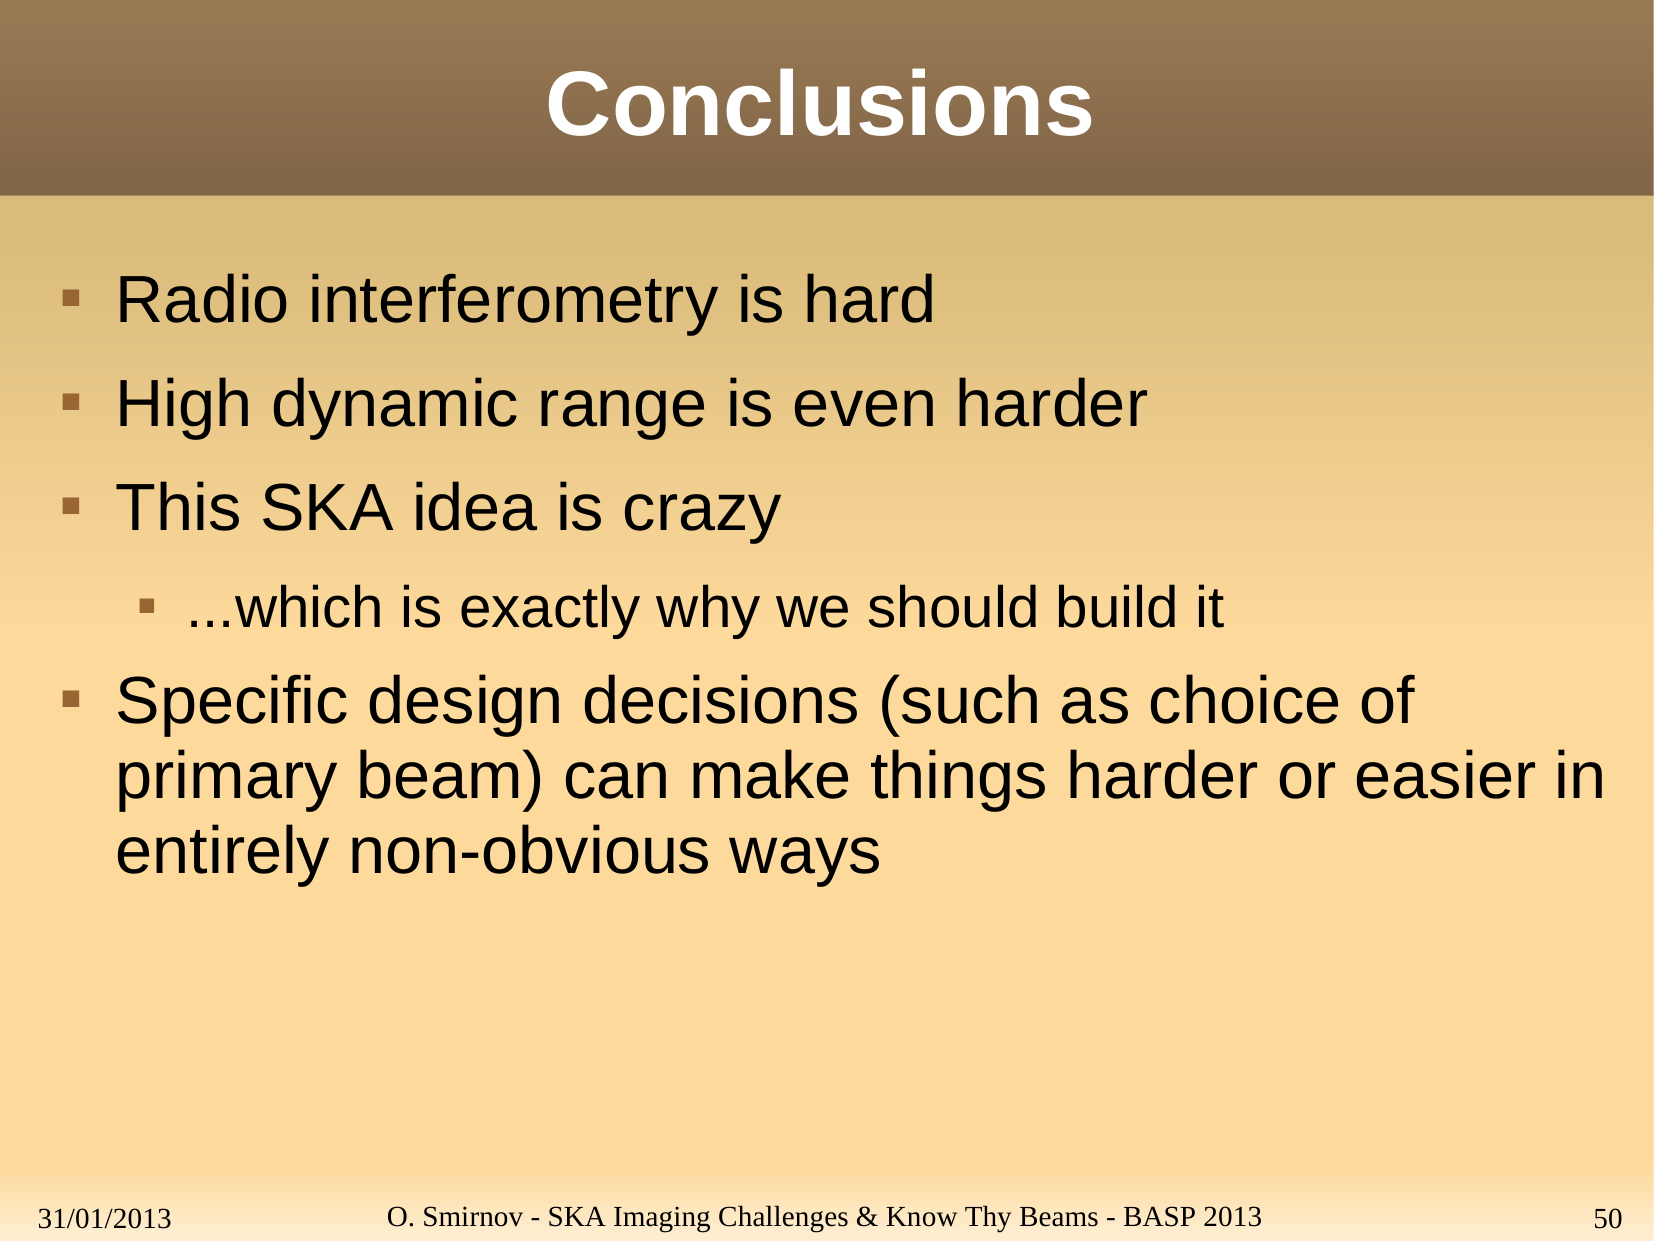

# Conclusions
Radio interferometry is hard
High dynamic range is even harder
This SKA idea is crazy
...which is exactly why we should build it
Specific design decisions (such as choice of primary beam) can make things harder or easier in entirely non-obvious ways
O. Smirnov - SKA Imaging Challenges & Know Thy Beams - BASP 2013
31/01/2013
50